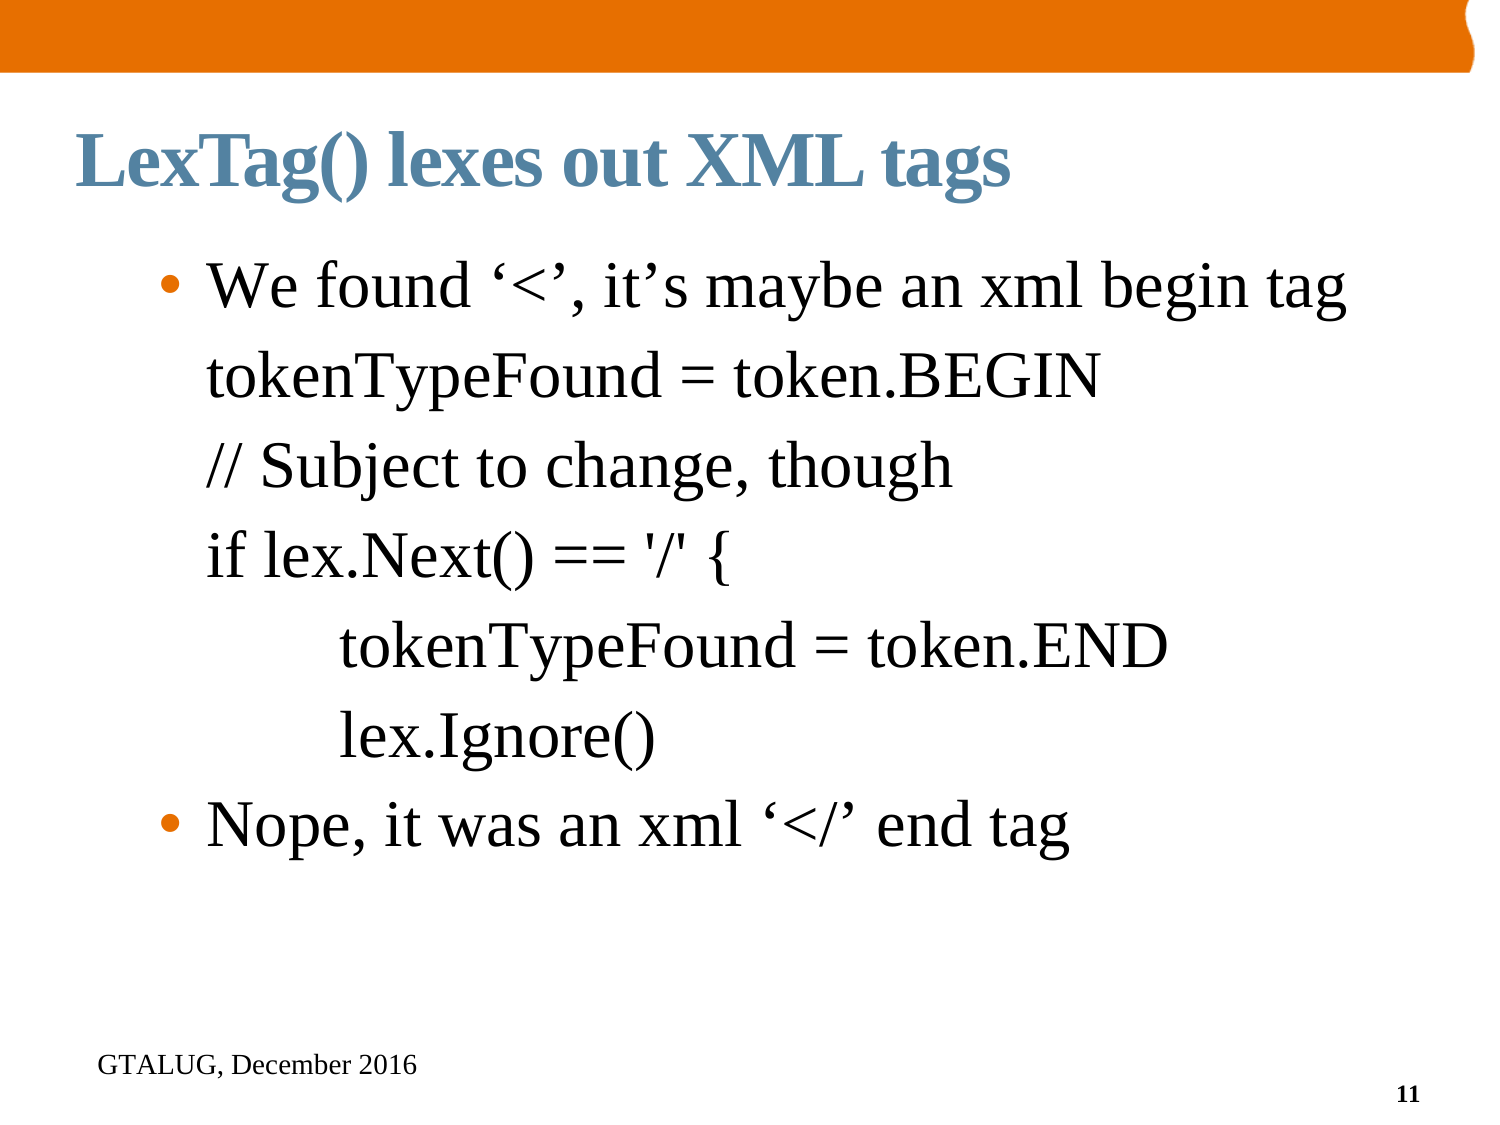

# LexTag() lexes out XML tags
We found ‘<’, it’s maybe an xml begin tag
 tokenTypeFound = token.BEGIN
 // Subject to change, though
 if lex.Next() == '/' {
 tokenTypeFound = token.END
 lex.Ignore()
Nope, it was an xml ‘</’ end tag